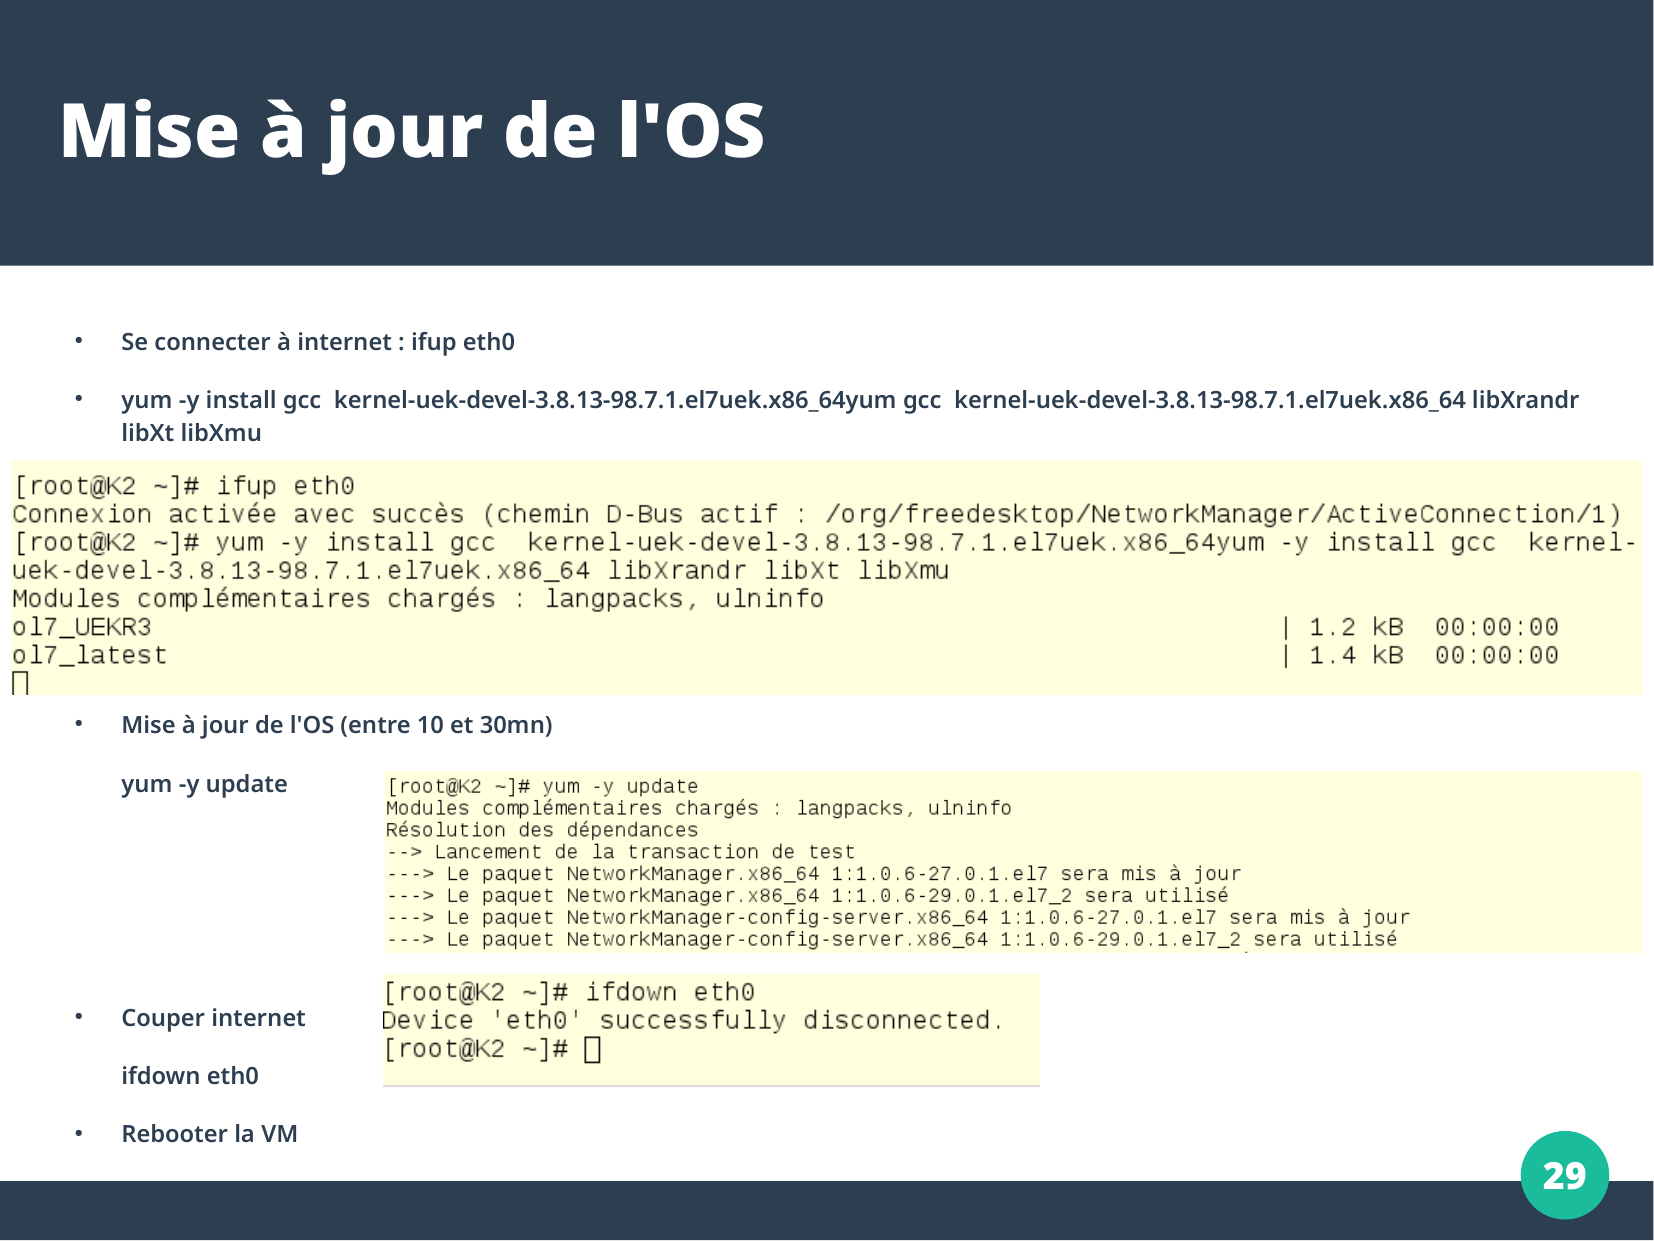

# Mise à jour de l'OS
Se connecter à internet : ifup eth0
yum -y install gcc kernel-uek-devel-3.8.13-98.7.1.el7uek.x86_64yum gcc kernel-uek-devel-3.8.13-98.7.1.el7uek.x86_64 libXrandr libXt libXmu
Mise à jour de l'OS (entre 10 et 30mn)
yum -y update
Couper internet
ifdown eth0
Rebooter la VM
29